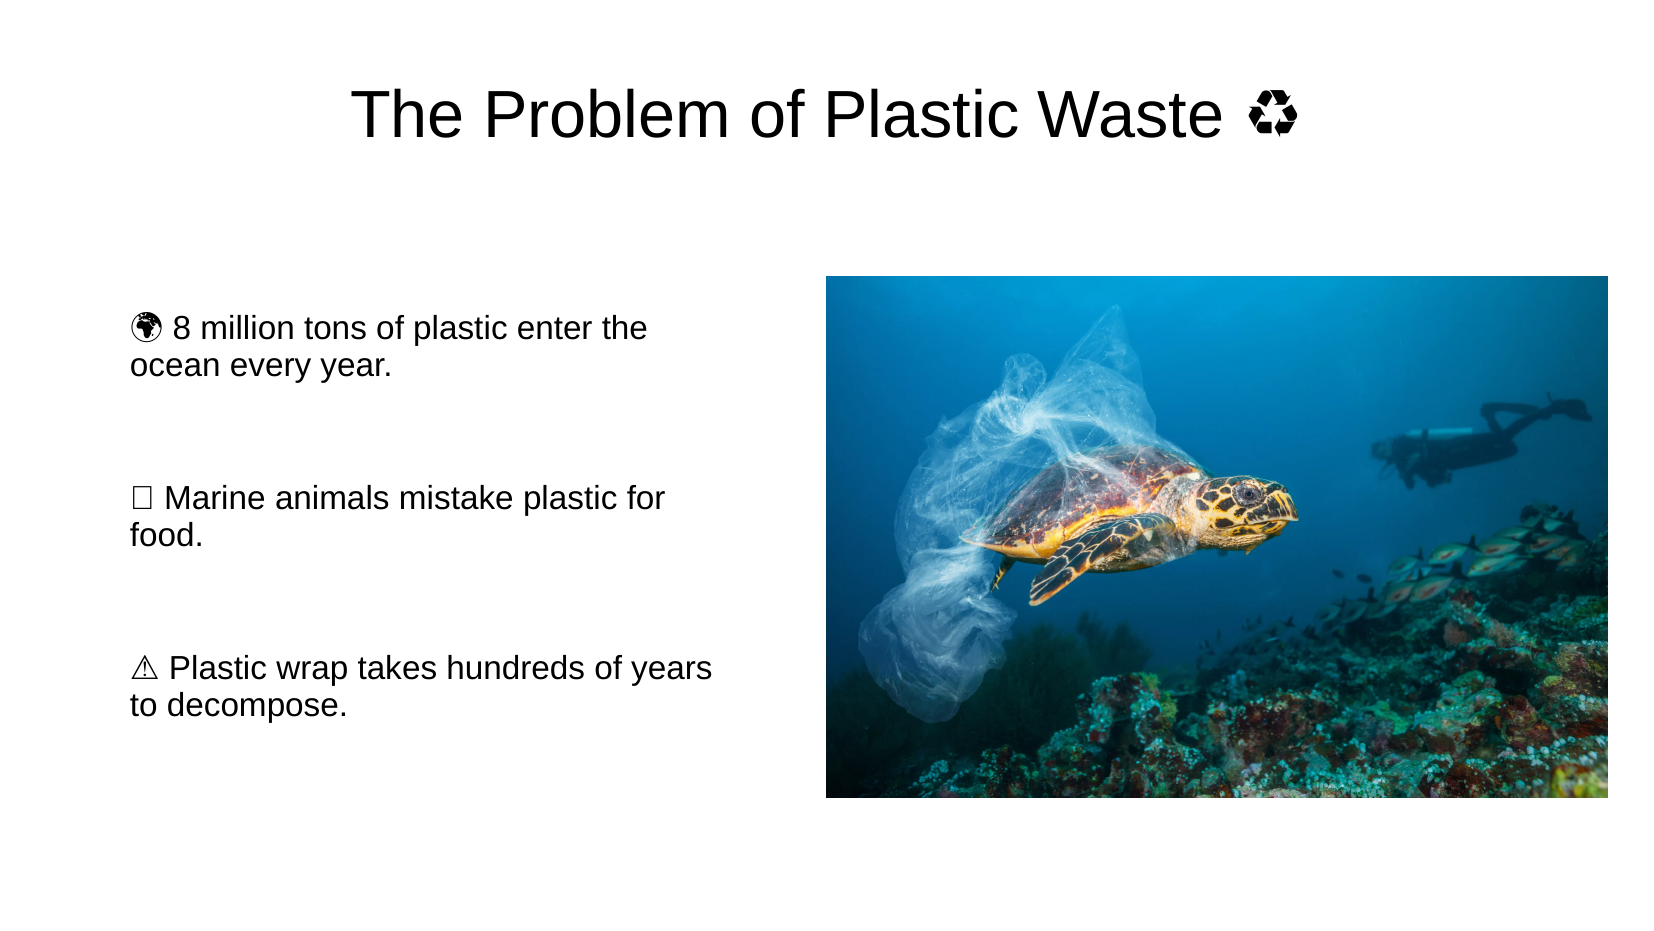

# The Problem of Plastic Waste ♻️
🌍 8 million tons of plastic enter the ocean every year.
🐢 Marine animals mistake plastic for food.
⚠️ Plastic wrap takes hundreds of years to decompose.